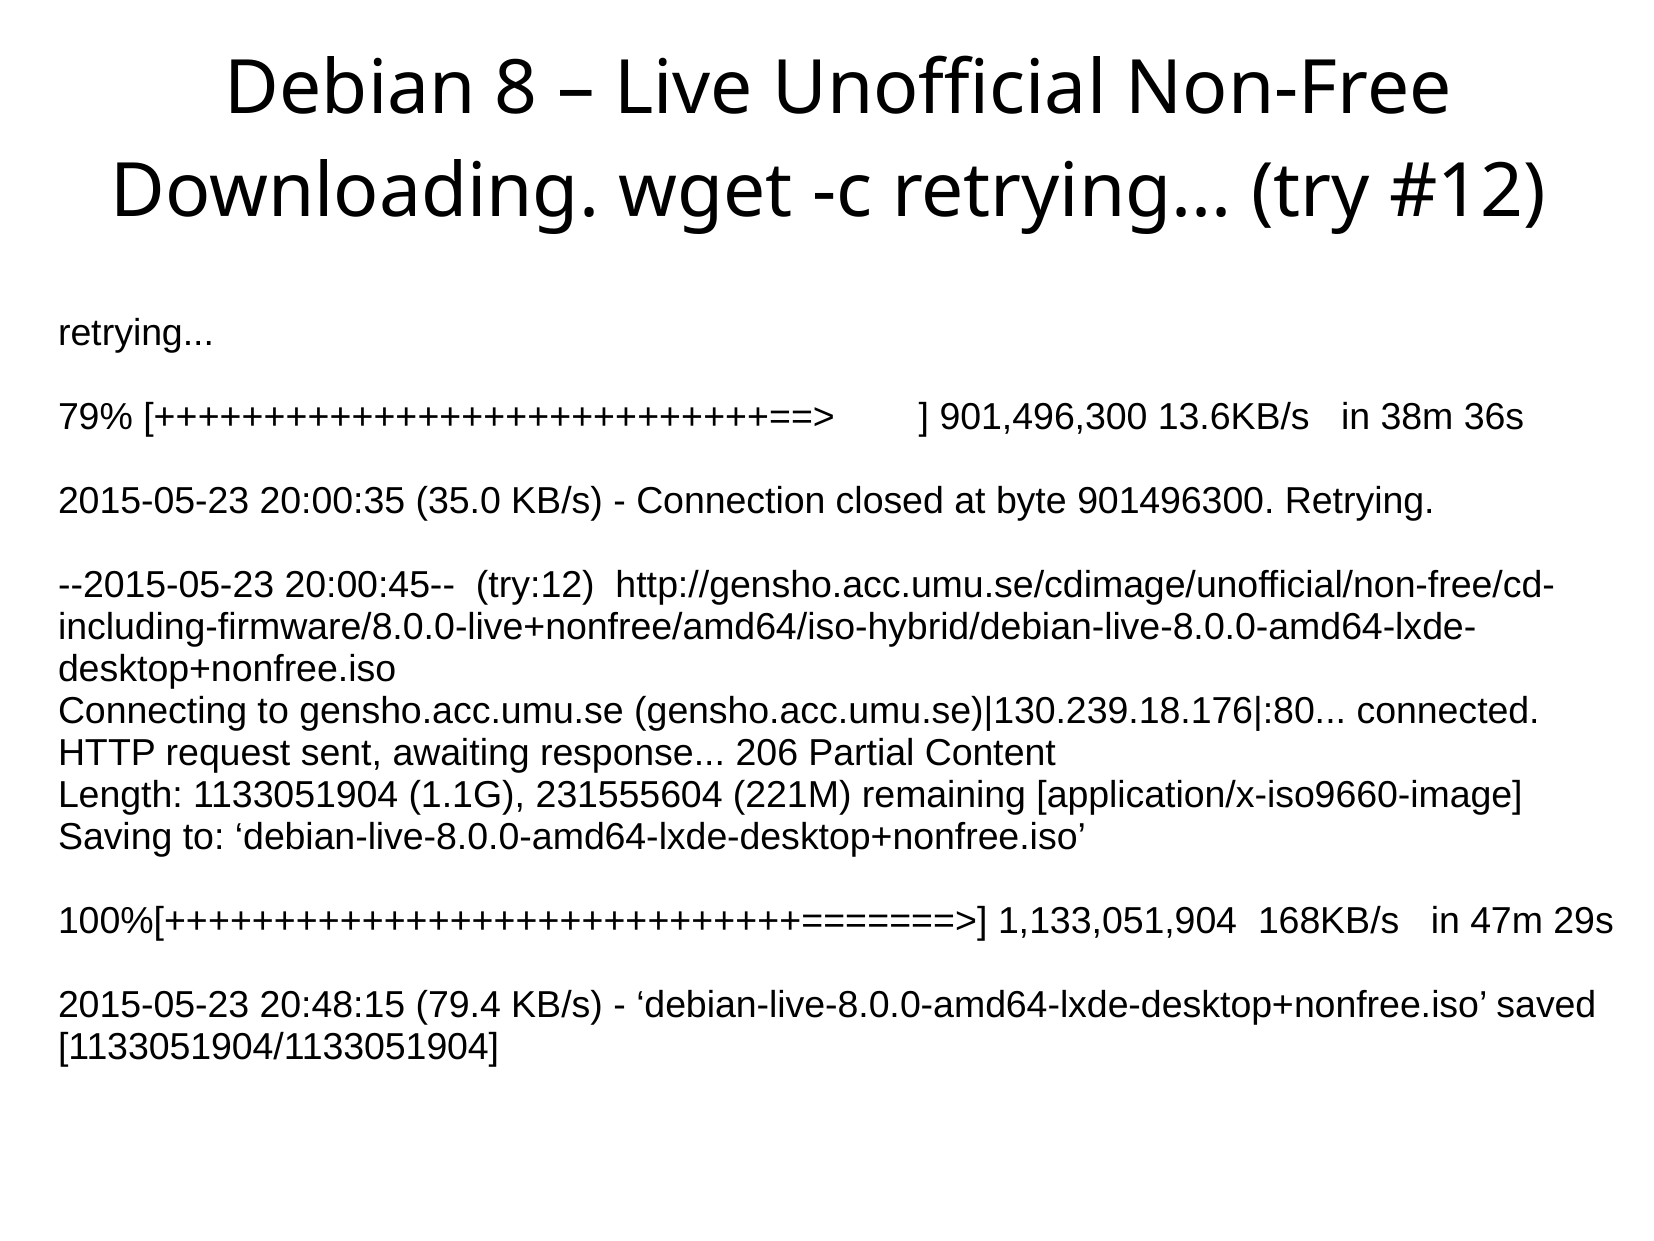

# Debian 8 – Live Unofficial Non-Free Downloading. wget -c retrying... (try #12)
retrying...
79% [++++++++++++++++++++++++++++==> ] 901,496,300 13.6KB/s in 38m 36s
2015-05-23 20:00:35 (35.0 KB/s) - Connection closed at byte 901496300. Retrying.
--2015-05-23 20:00:45-- (try:12) http://gensho.acc.umu.se/cdimage/unofficial/non-free/cd-including-firmware/8.0.0-live+nonfree/amd64/iso-hybrid/debian-live-8.0.0-amd64-lxde-desktop+nonfree.iso
Connecting to gensho.acc.umu.se (gensho.acc.umu.se)|130.239.18.176|:80... connected.
HTTP request sent, awaiting response... 206 Partial Content
Length: 1133051904 (1.1G), 231555604 (221M) remaining [application/x-iso9660-image]
Saving to: ‘debian-live-8.0.0-amd64-lxde-desktop+nonfree.iso’
100%[+++++++++++++++++++++++++++++=======>] 1,133,051,904 168KB/s in 47m 29s
2015-05-23 20:48:15 (79.4 KB/s) - ‘debian-live-8.0.0-amd64-lxde-desktop+nonfree.iso’ saved [1133051904/1133051904]